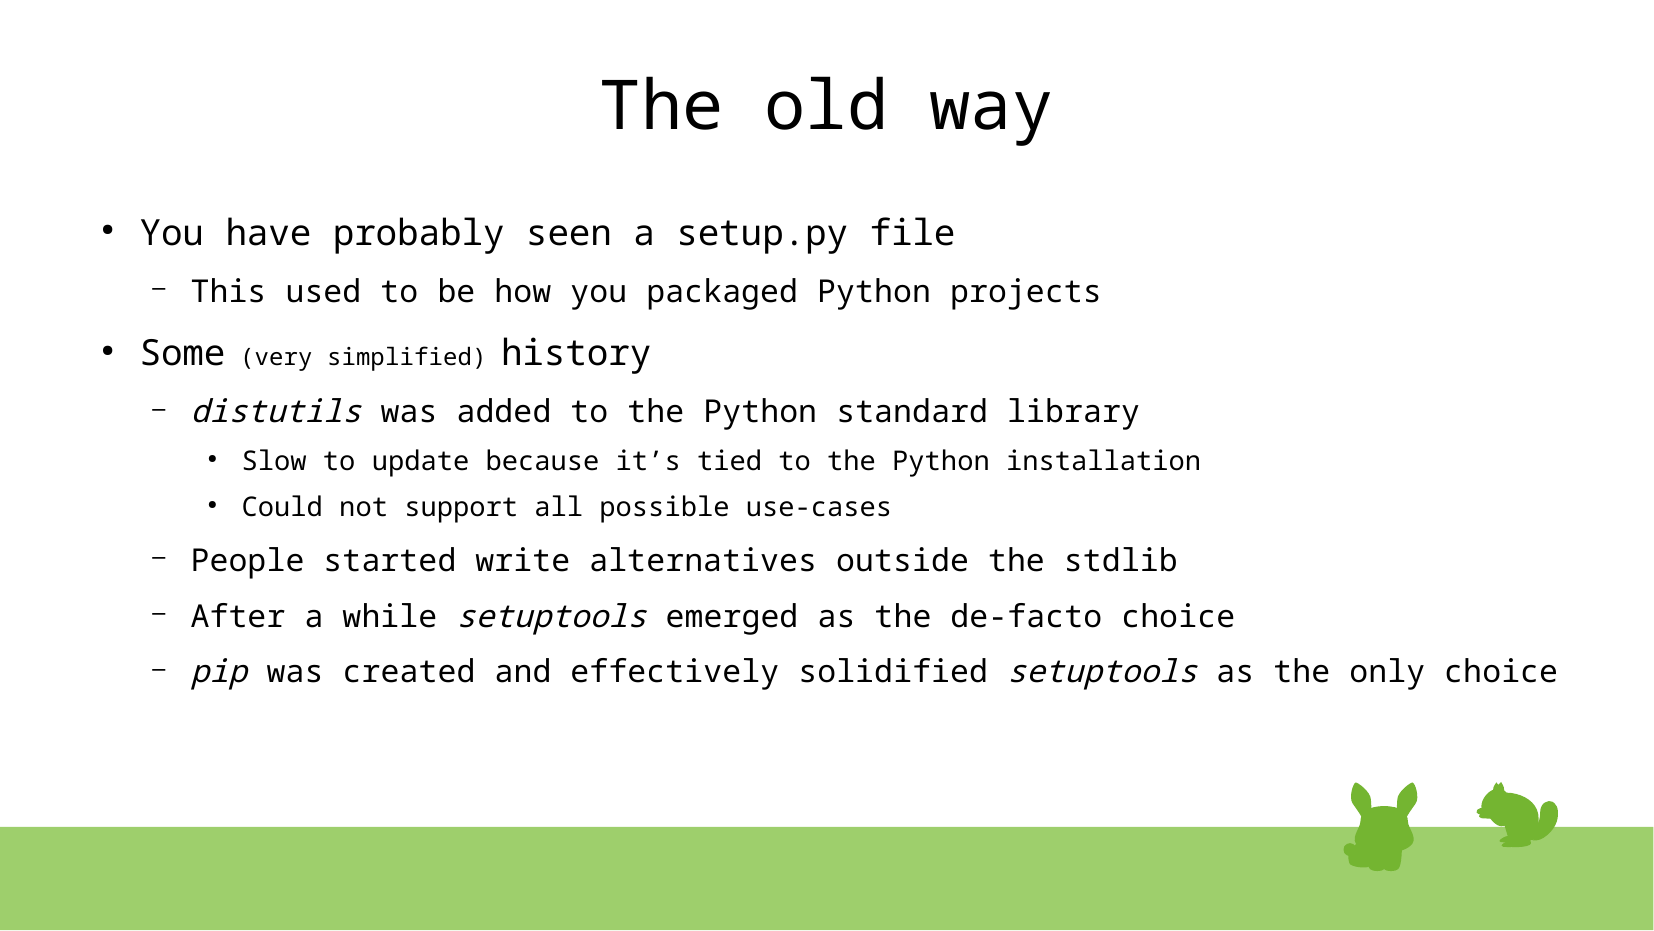

# The old way
You have probably seen a setup.py file
This used to be how you packaged Python projects
Some (very simplified) history
distutils was added to the Python standard library
Slow to update because it’s tied to the Python installation
Could not support all possible use-cases
People started write alternatives outside the stdlib
After a while setuptools emerged as the de-facto choice
pip was created and effectively solidified setuptools as the only choice